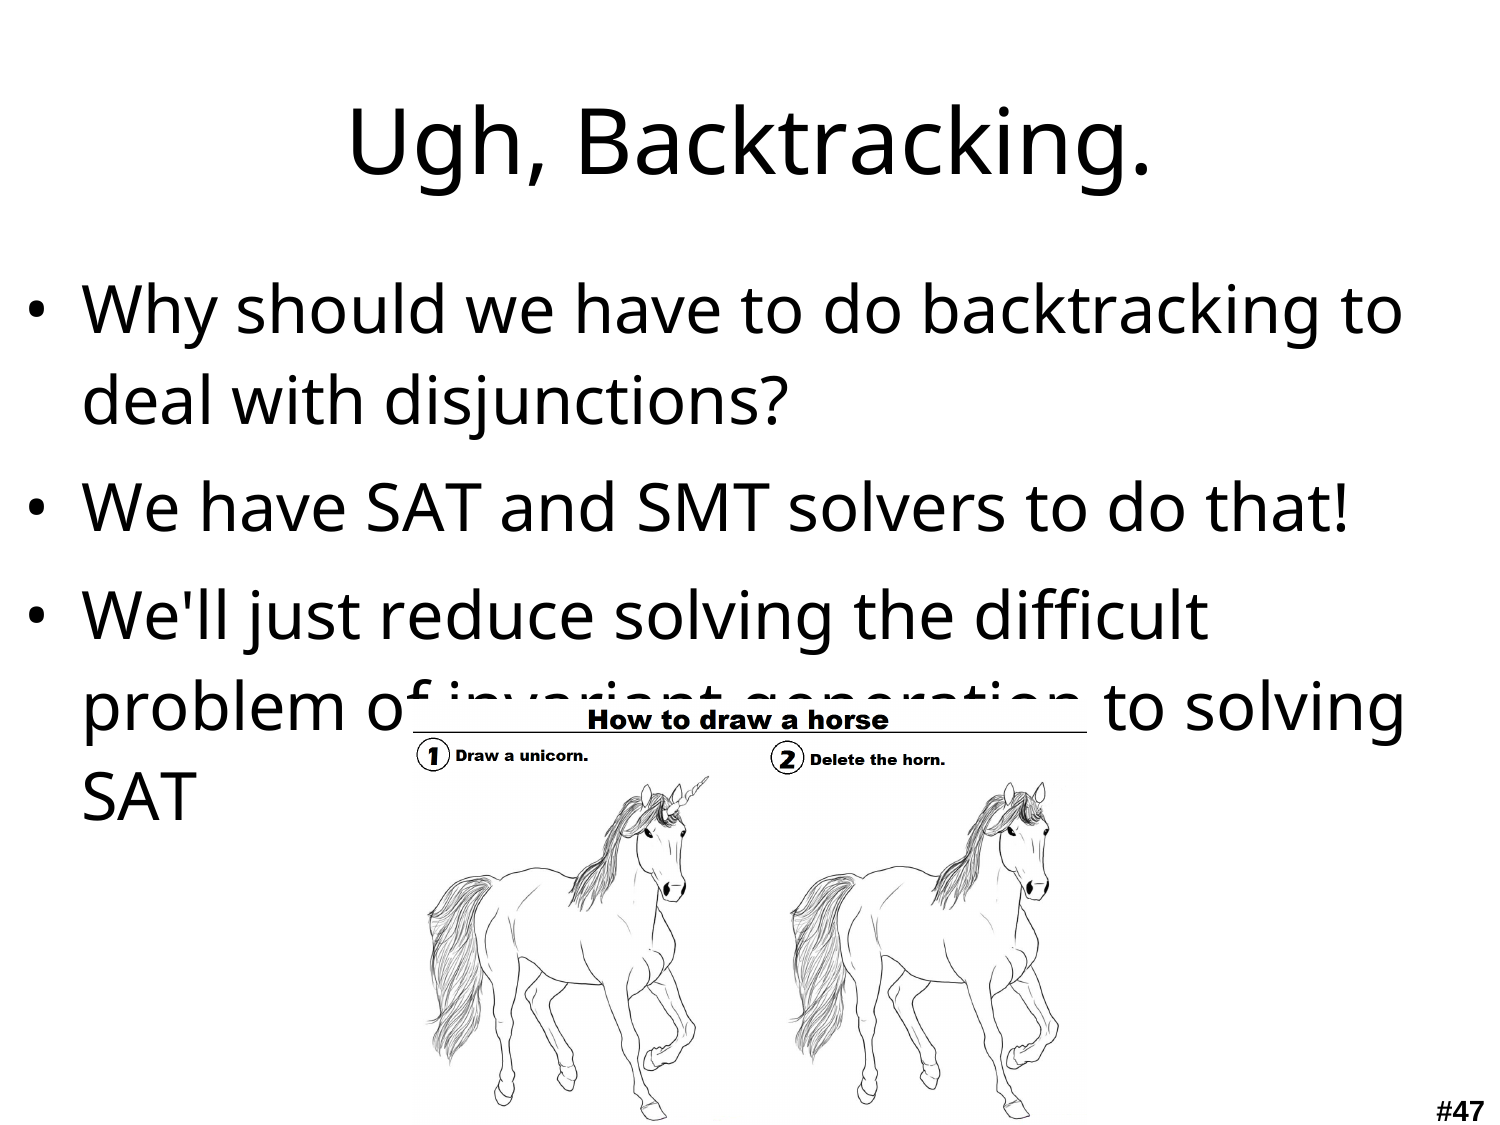

# Ugh, Backtracking.
Why should we have to do backtracking to deal with disjunctions?
We have SAT and SMT solvers to do that!
We'll just reduce solving the difficult problem of invariant generation to solving SAT
47